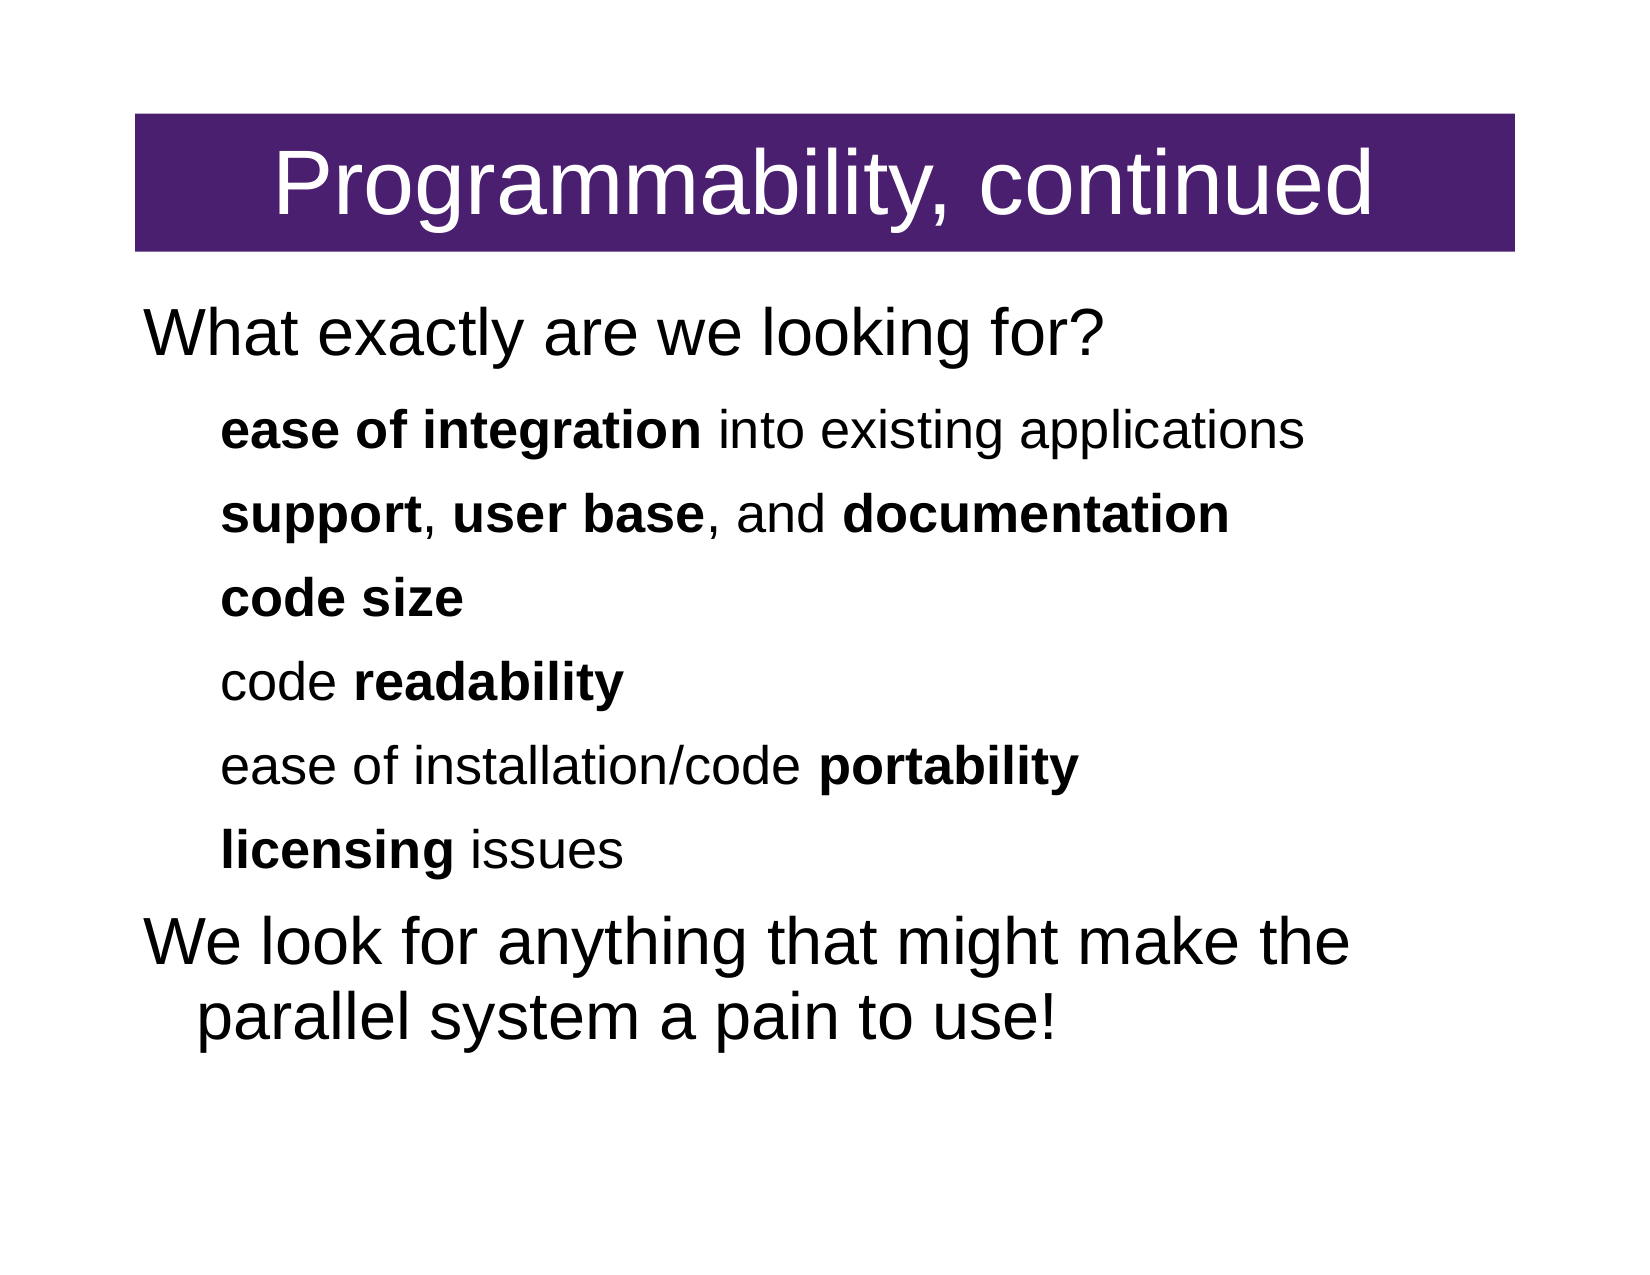

Programmability, continued
# What exactly are we looking for?
ease of integration into existing applications
support, user base, and documentation
code size
code readability
ease of installation/code portability
licensing issues
We look for anything that might make the parallel system a pain to use!